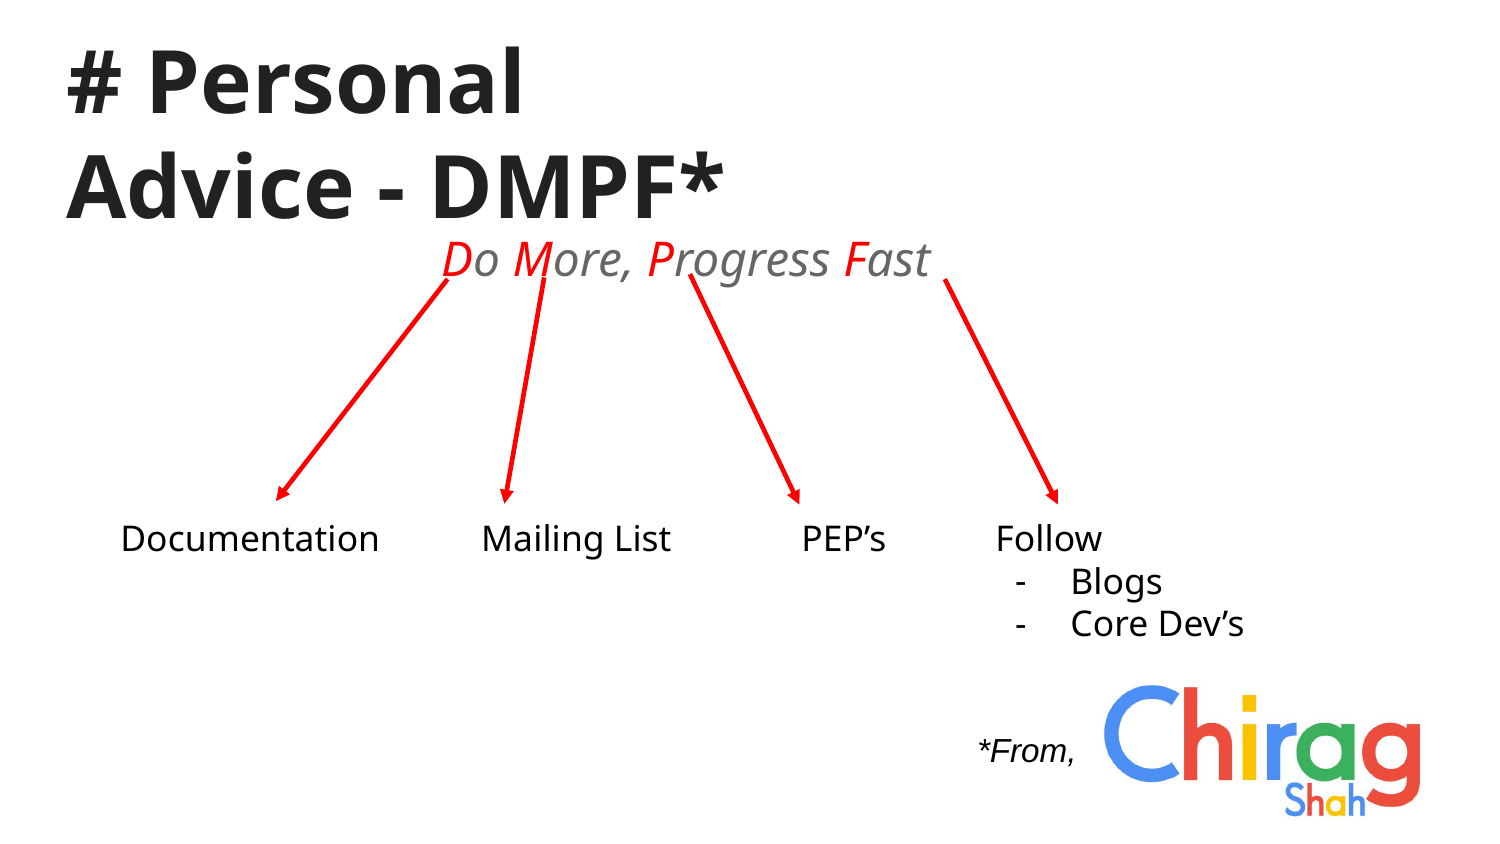

# # Personal Advice - DMPF*
Do More, Progress Fast
Documentation
Mailing List
PEP’s
Follow
Blogs
Core Dev’s
*From,